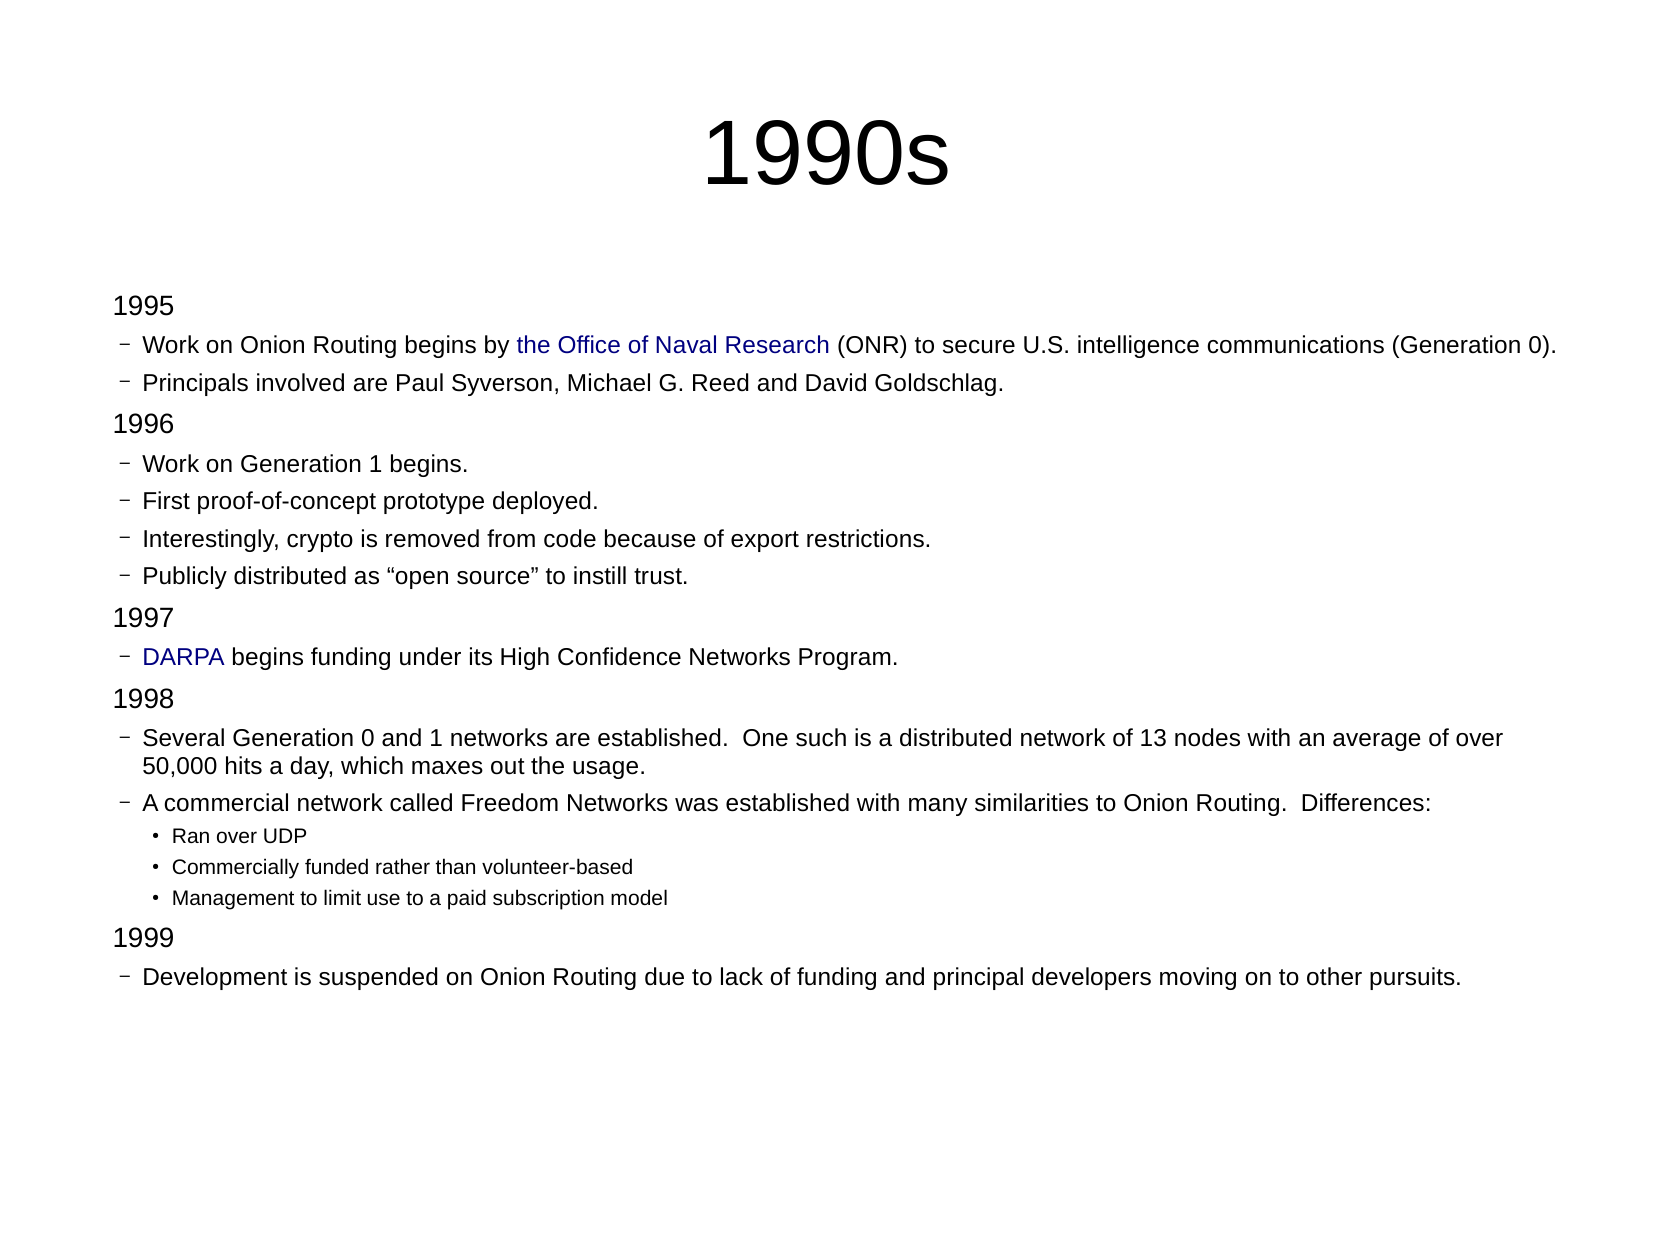

# 1990s
1995
Work on Onion Routing begins by the Office of Naval Research (ONR) to secure U.S. intelligence communications (Generation 0).
Principals involved are Paul Syverson, Michael G. Reed and David Goldschlag.
1996
Work on Generation 1 begins.
First proof-of-concept prototype deployed.
Interestingly, crypto is removed from code because of export restrictions.
Publicly distributed as “open source” to instill trust.
1997
DARPA begins funding under its High Confidence Networks Program.
1998
Several Generation 0 and 1 networks are established. One such is a distributed network of 13 nodes with an average of over 50,000 hits a day, which maxes out the usage.
A commercial network called Freedom Networks was established with many similarities to Onion Routing. Differences:
Ran over UDP
Commercially funded rather than volunteer-based
Management to limit use to a paid subscription model
1999
Development is suspended on Onion Routing due to lack of funding and principal developers moving on to other pursuits.